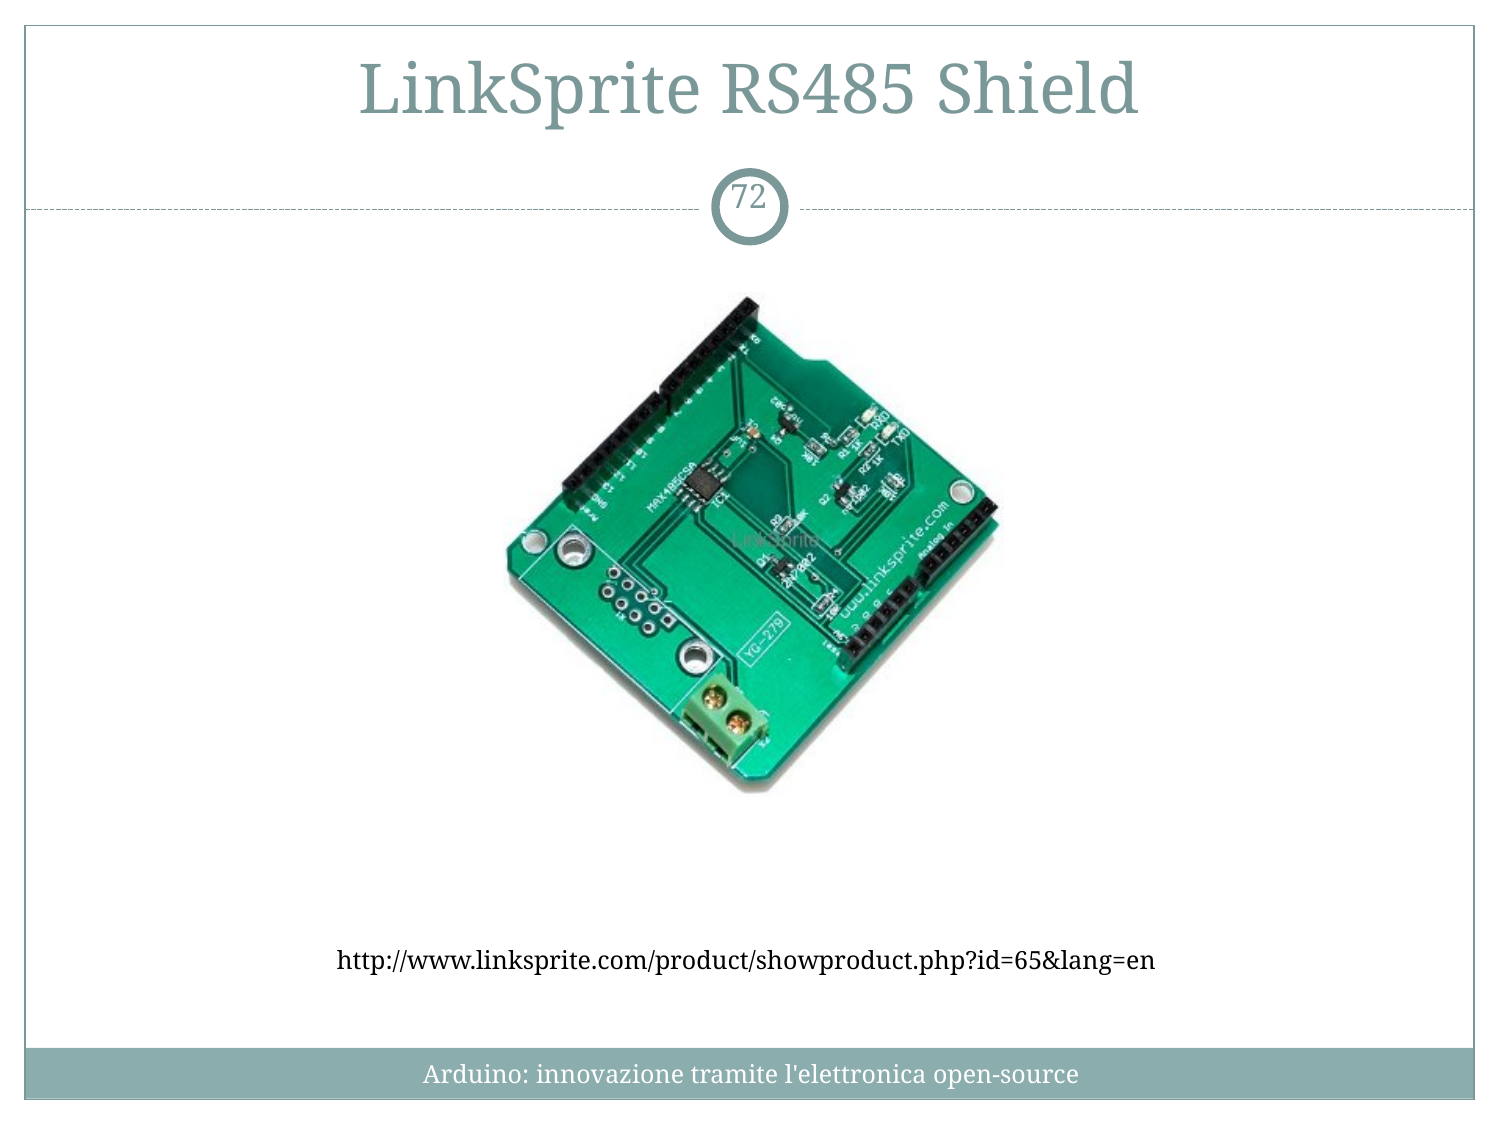

# LinkSprite RS485 Shield
http://www.linksprite.com/product/showproduct.php?id=65&lang=en
Arduino: innovazione tramite l'elettronica open-source